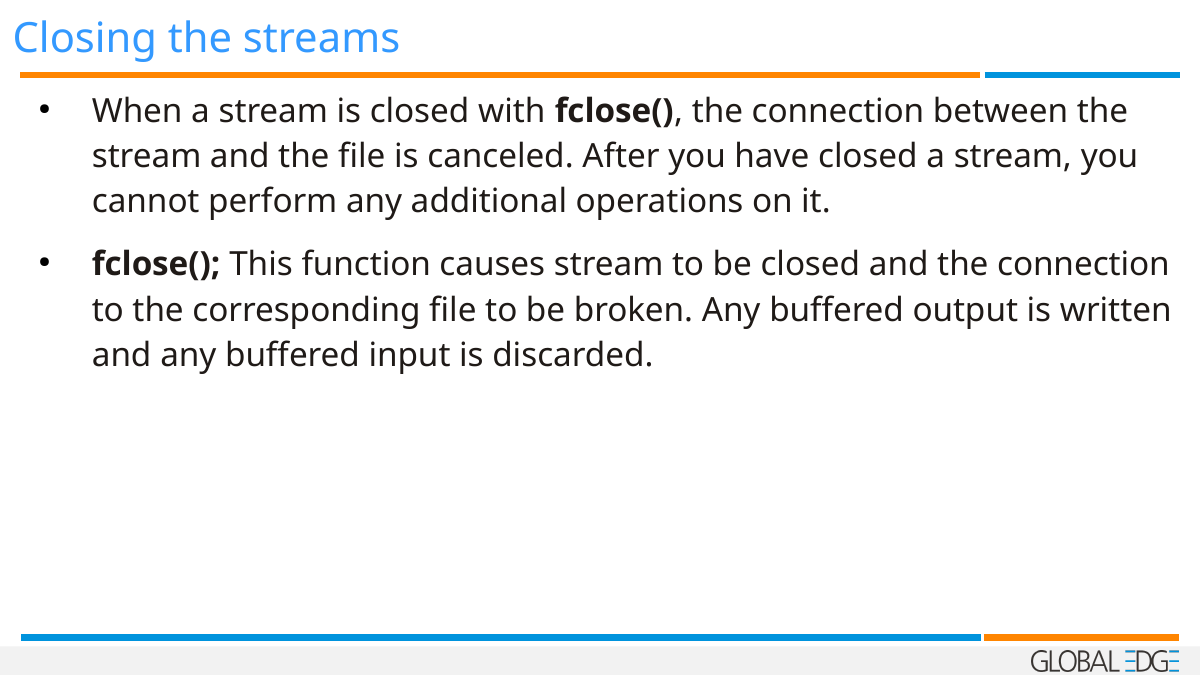

# Closing the streams
When a stream is closed with fclose(), the connection between the stream and the file is canceled. After you have closed a stream, you cannot perform any additional operations on it.
fclose(); This function causes stream to be closed and the connection to the corresponding file to be broken. Any buffered output is written and any buffered input is discarded.